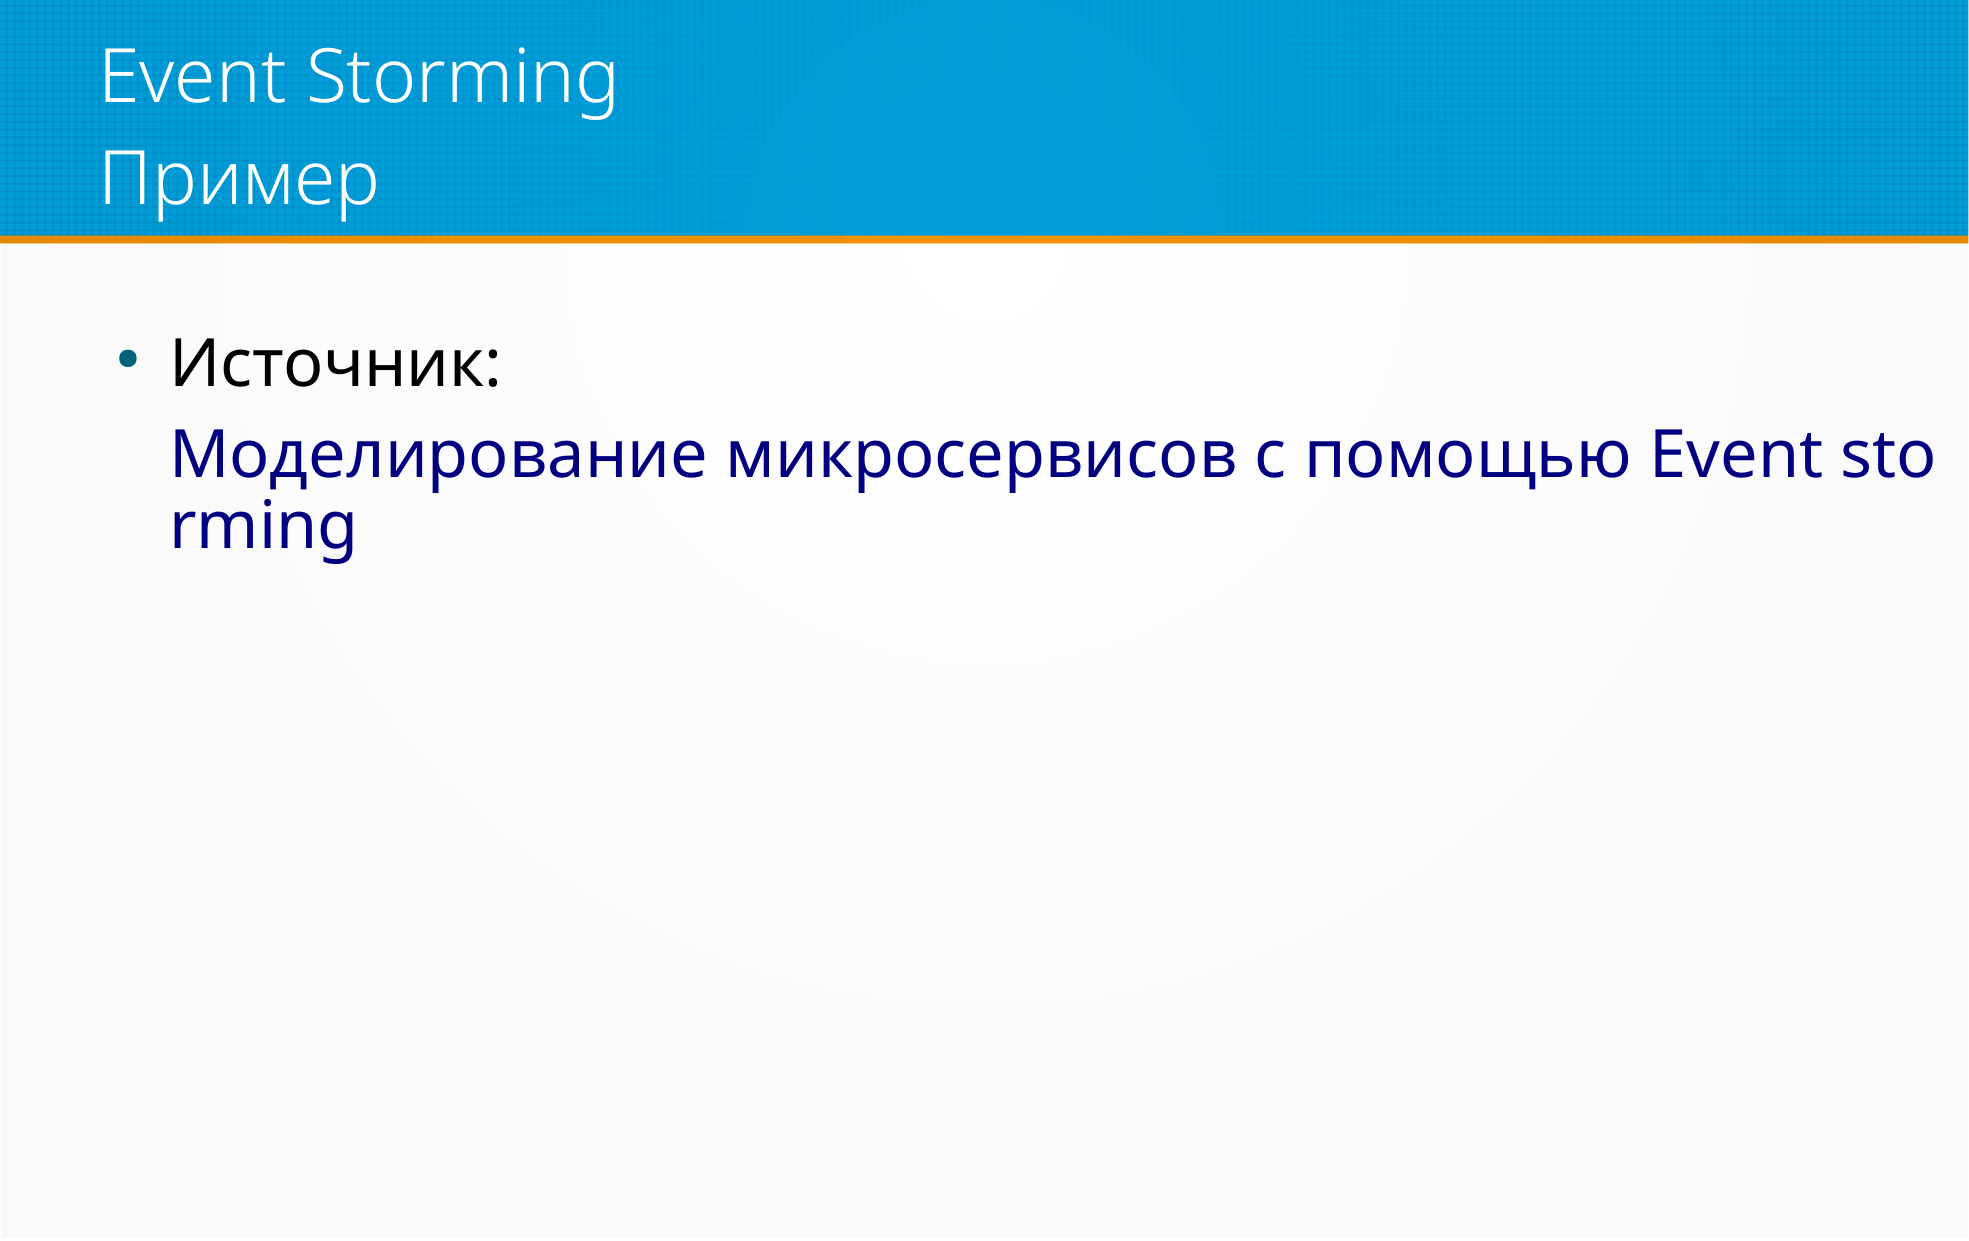

# Event Storming Пример
Источник: Моделирование микросервисов с помощью Event storming